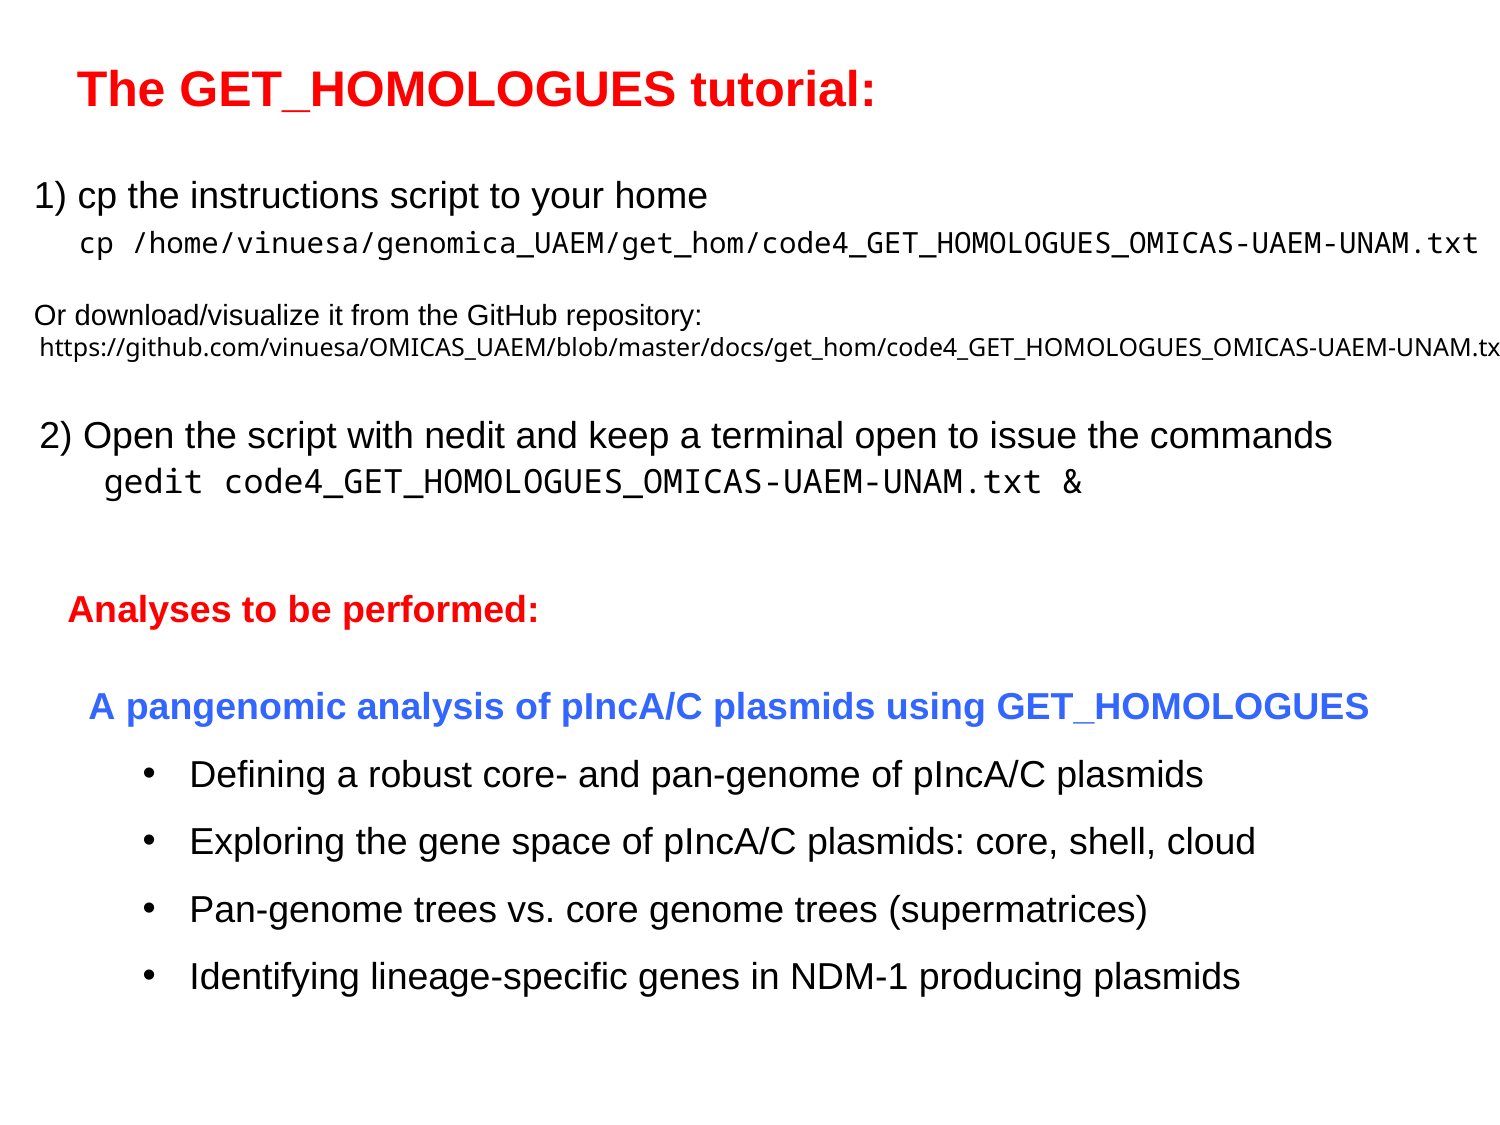

The GET_HOMOLOGUES tutorial:
1) cp the instructions script to your home
 cp /home/vinuesa/genomica_UAEM/get_hom/code4_GET_HOMOLOGUES_OMICAS-UAEM-UNAM.txt .
Or download/visualize it from the GitHub repository:
 https://github.com/vinuesa/OMICAS_UAEM/blob/master/docs/get_hom/code4_GET_HOMOLOGUES_OMICAS-UAEM-UNAM.txt
2) Open the script with nedit and keep a terminal open to issue the commands
 gedit code4_GET_HOMOLOGUES_OMICAS-UAEM-UNAM.txt &
Analyses to be performed:
 A pangenomic analysis of pIncA/C plasmids using GET_HOMOLOGUES
Defining a robust core- and pan-genome of pIncA/C plasmids
Exploring the gene space of pIncA/C plasmids: core, shell, cloud
Pan-genome trees vs. core genome trees (supermatrices)
Identifying lineage-specific genes in NDM-1 producing plasmids